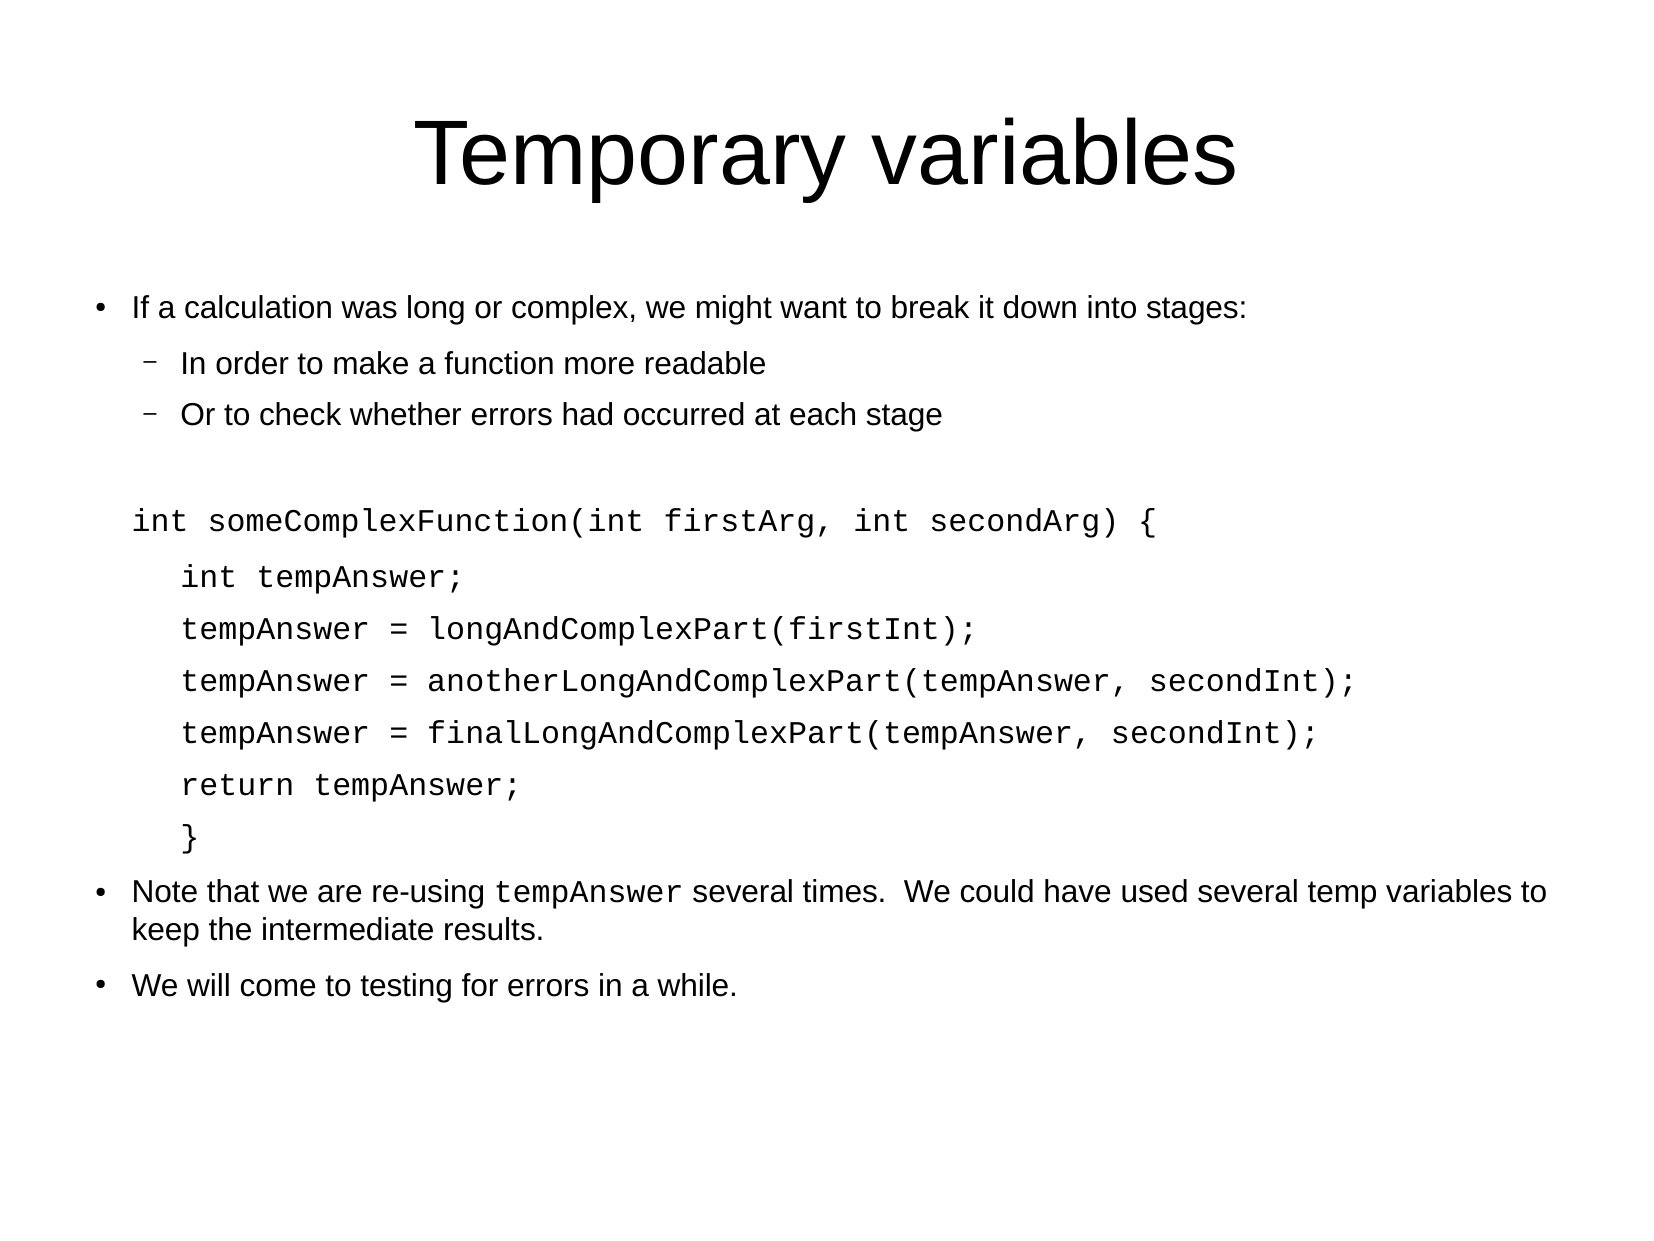

# Temporary variables
If a calculation was long or complex, we might want to break it down into stages:
In order to make a function more readable
Or to check whether errors had occurred at each stage
int someComplexFunction(int firstArg, int secondArg) {
int tempAnswer;
tempAnswer = longAndComplexPart(firstInt);
tempAnswer = anotherLongAndComplexPart(tempAnswer, secondInt);
tempAnswer = finalLongAndComplexPart(tempAnswer, secondInt);
return tempAnswer;
}
Note that we are re-using tempAnswer several times. We could have used several temp variables to keep the intermediate results.
We will come to testing for errors in a while.